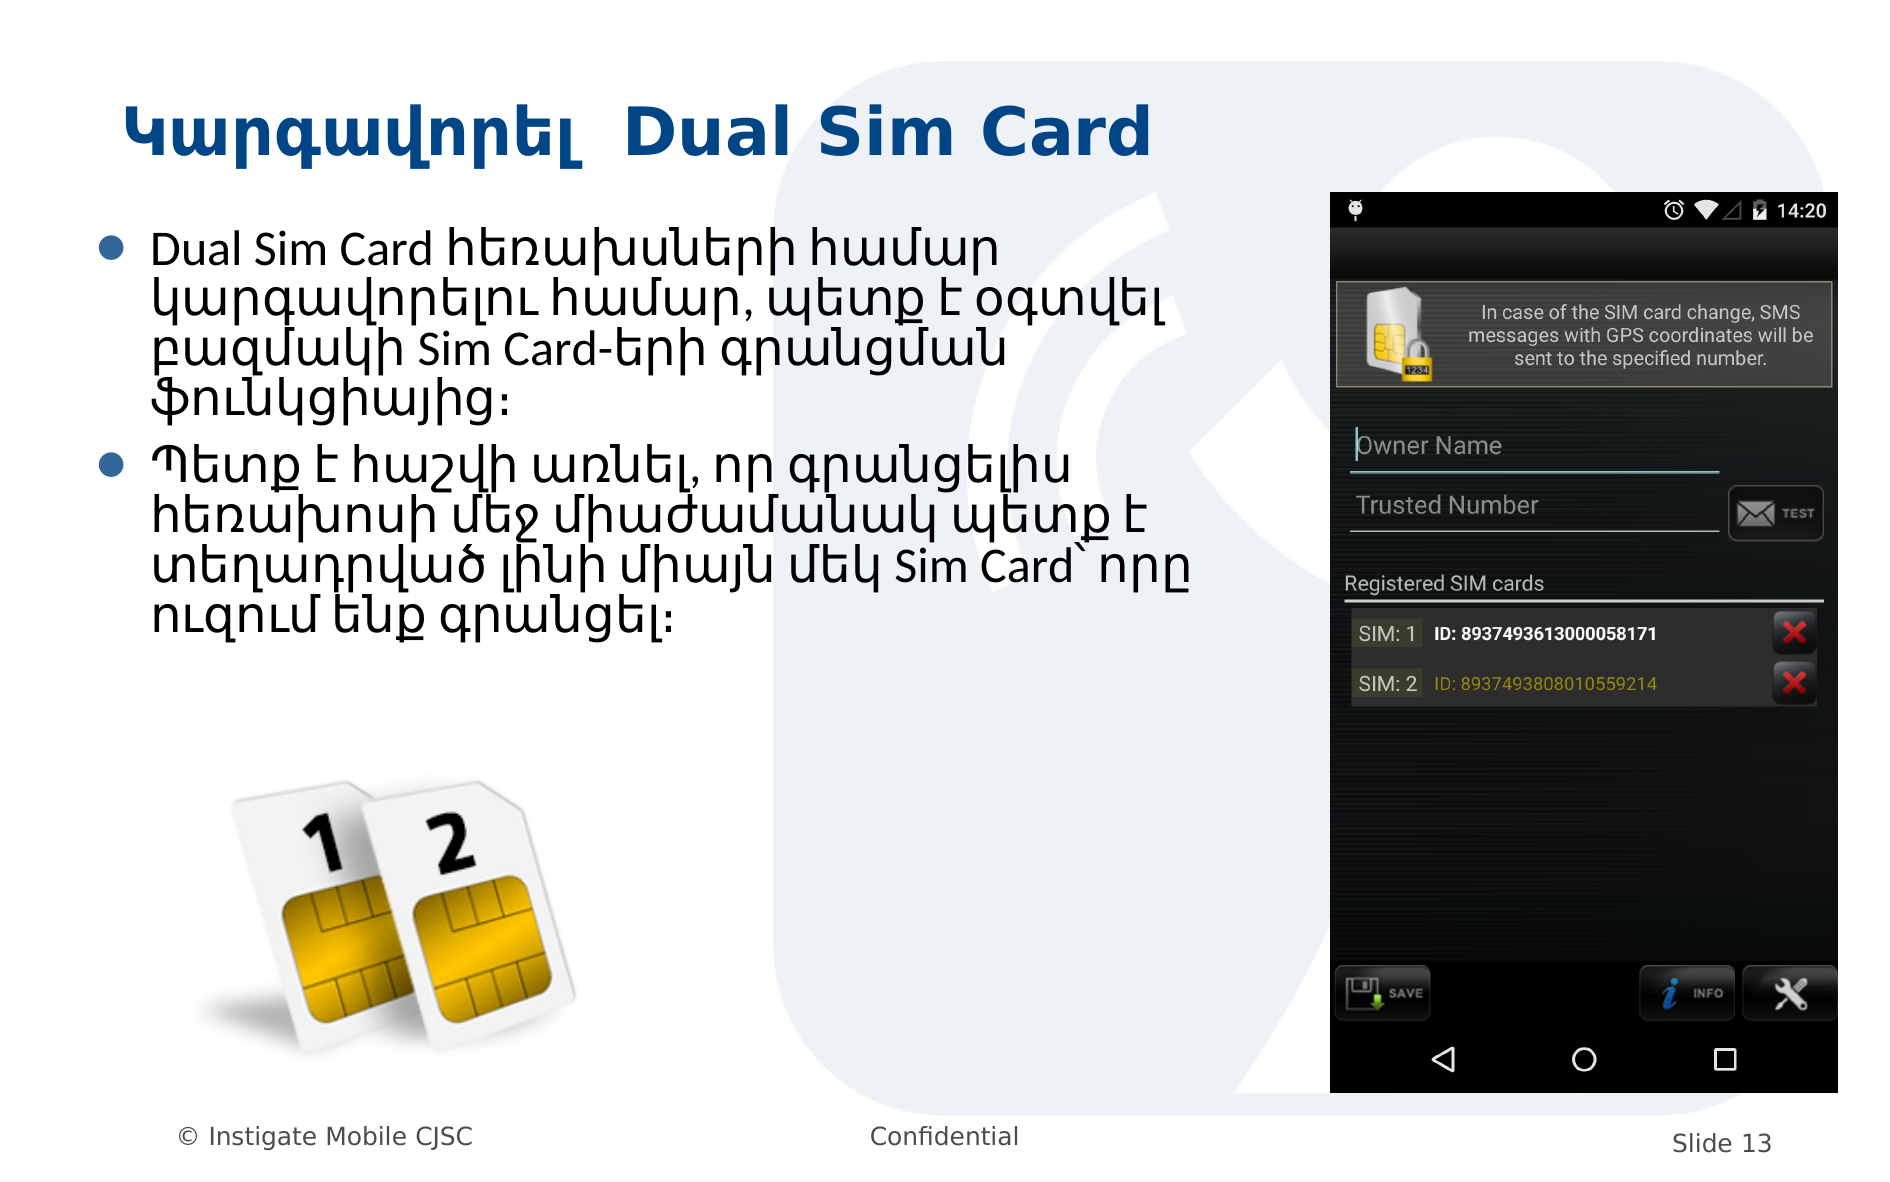

# Կարգավորել Dual Sim Card
Dual Sim Card հեռախսների համար կարգավորելու համար, պետք է օգտվել բազմակի Sim Card-երի գրանցման ֆունկցիայից։
Պետք է հաշվի առնել, որ գրանցելիս հեռախոսի մեջ միաժամանակ պետք է տեղադրված լինի միայն մեկ Sim Card՝ որը ուզում ենք գրանցել։